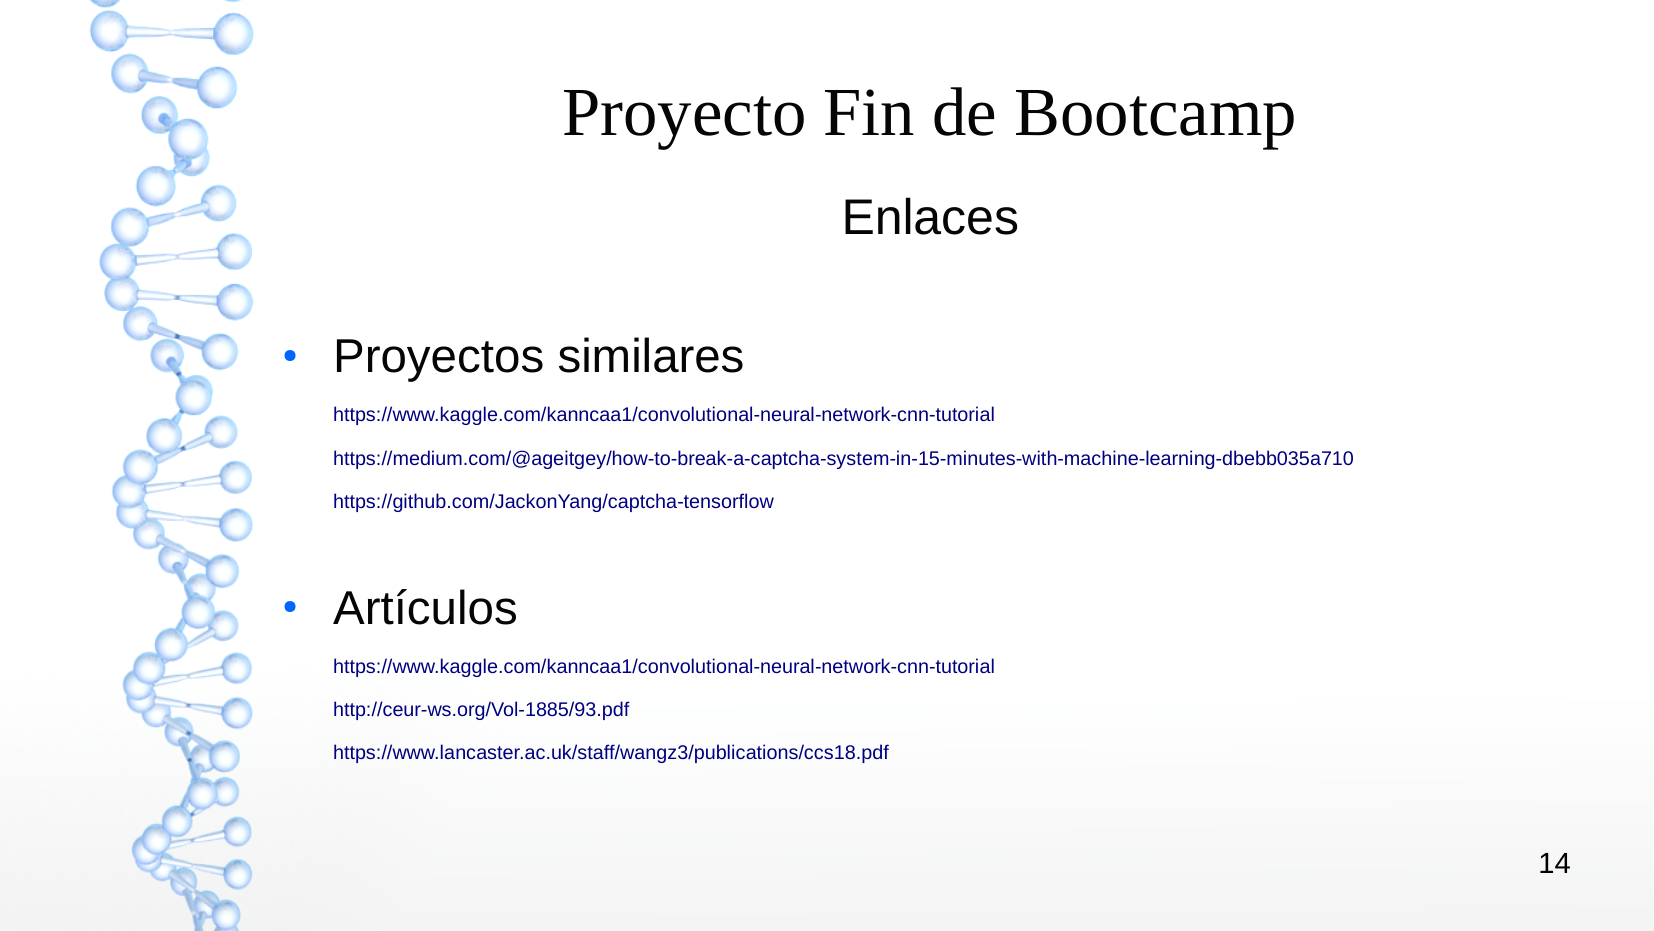

# Proyecto Fin de Bootcamp
Enlaces
Proyectos similares
https://www.kaggle.com/kanncaa1/convolutional-neural-network-cnn-tutorial
https://medium.com/@ageitgey/how-to-break-a-captcha-system-in-15-minutes-with-machine-learning-dbebb035a710
https://github.com/JackonYang/captcha-tensorflow
Artículos
https://www.kaggle.com/kanncaa1/convolutional-neural-network-cnn-tutorial
http://ceur-ws.org/Vol-1885/93.pdf
https://www.lancaster.ac.uk/staff/wangz3/publications/ccs18.pdf
14